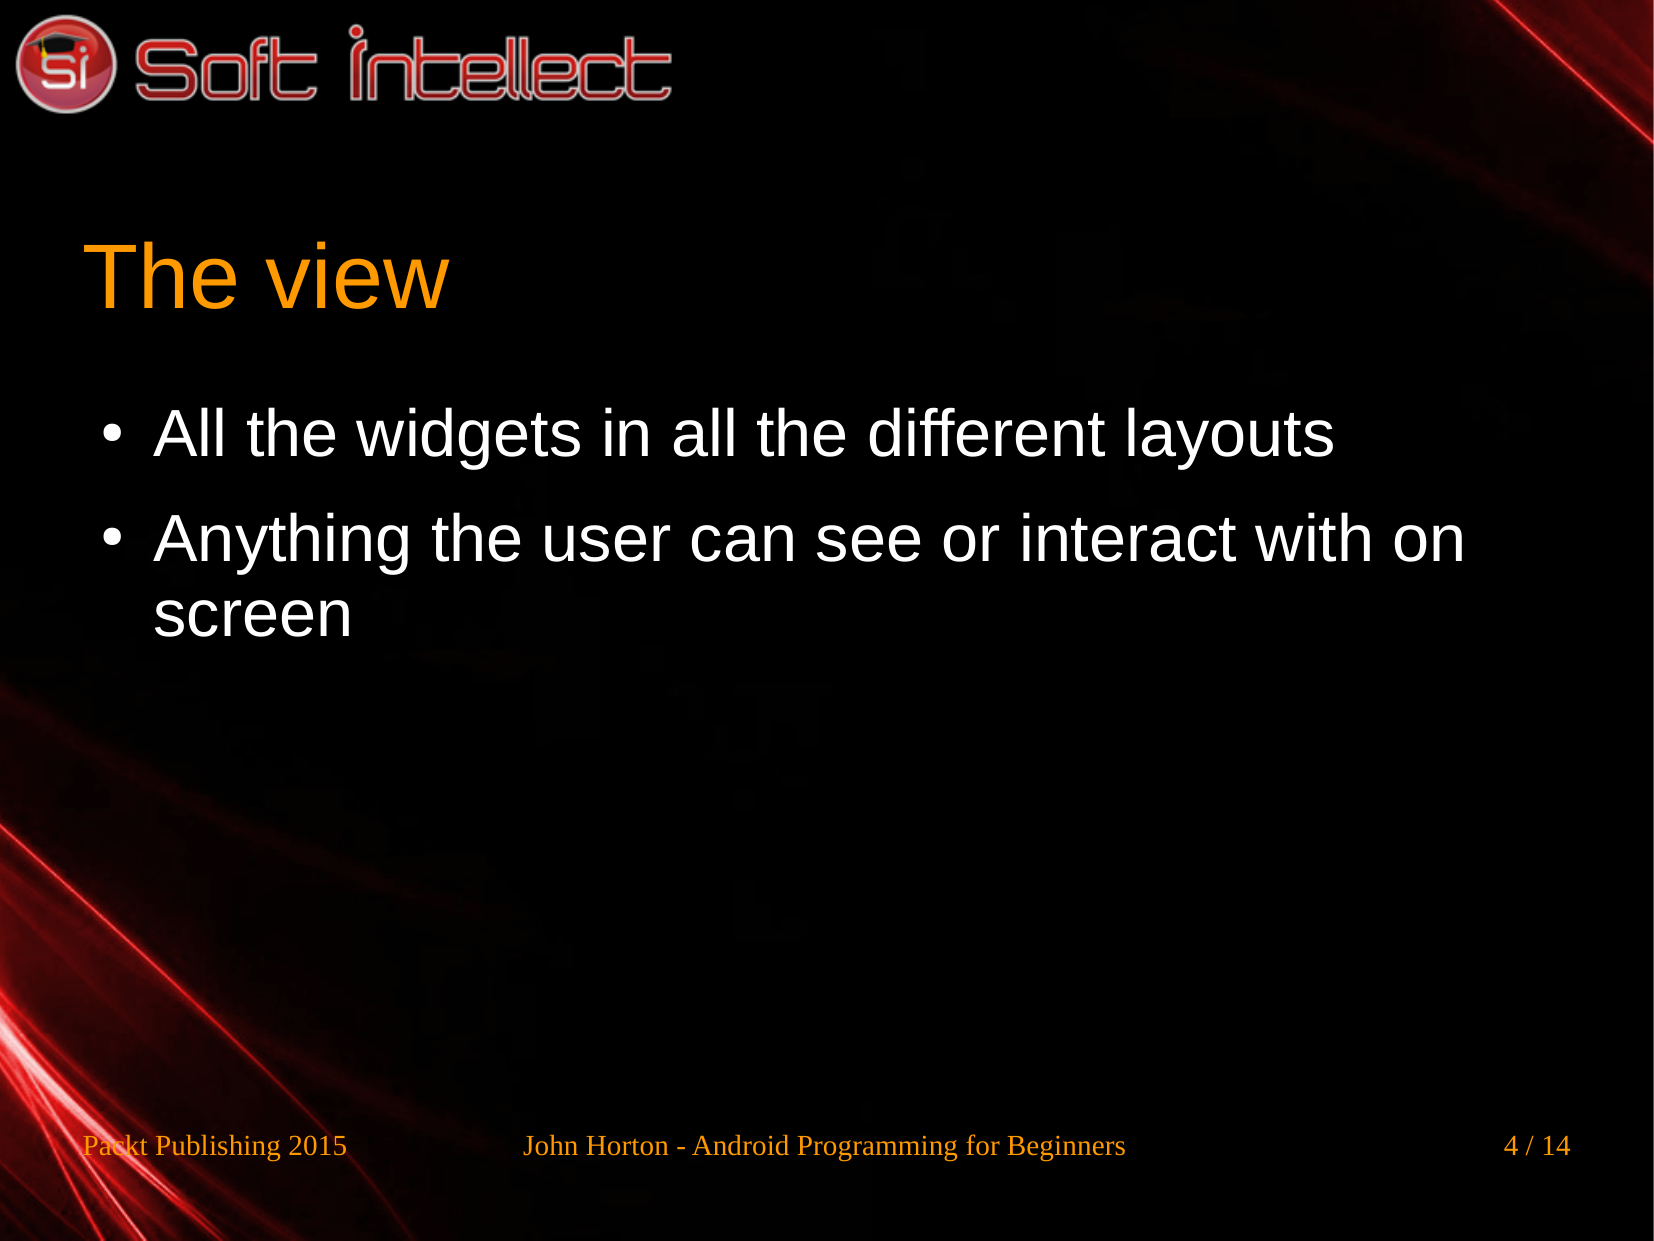

# The view
All the widgets in all the different layouts
Anything the user can see or interact with on screen
Packt Publishing 2015
John Horton - Android Programming for Beginners
4